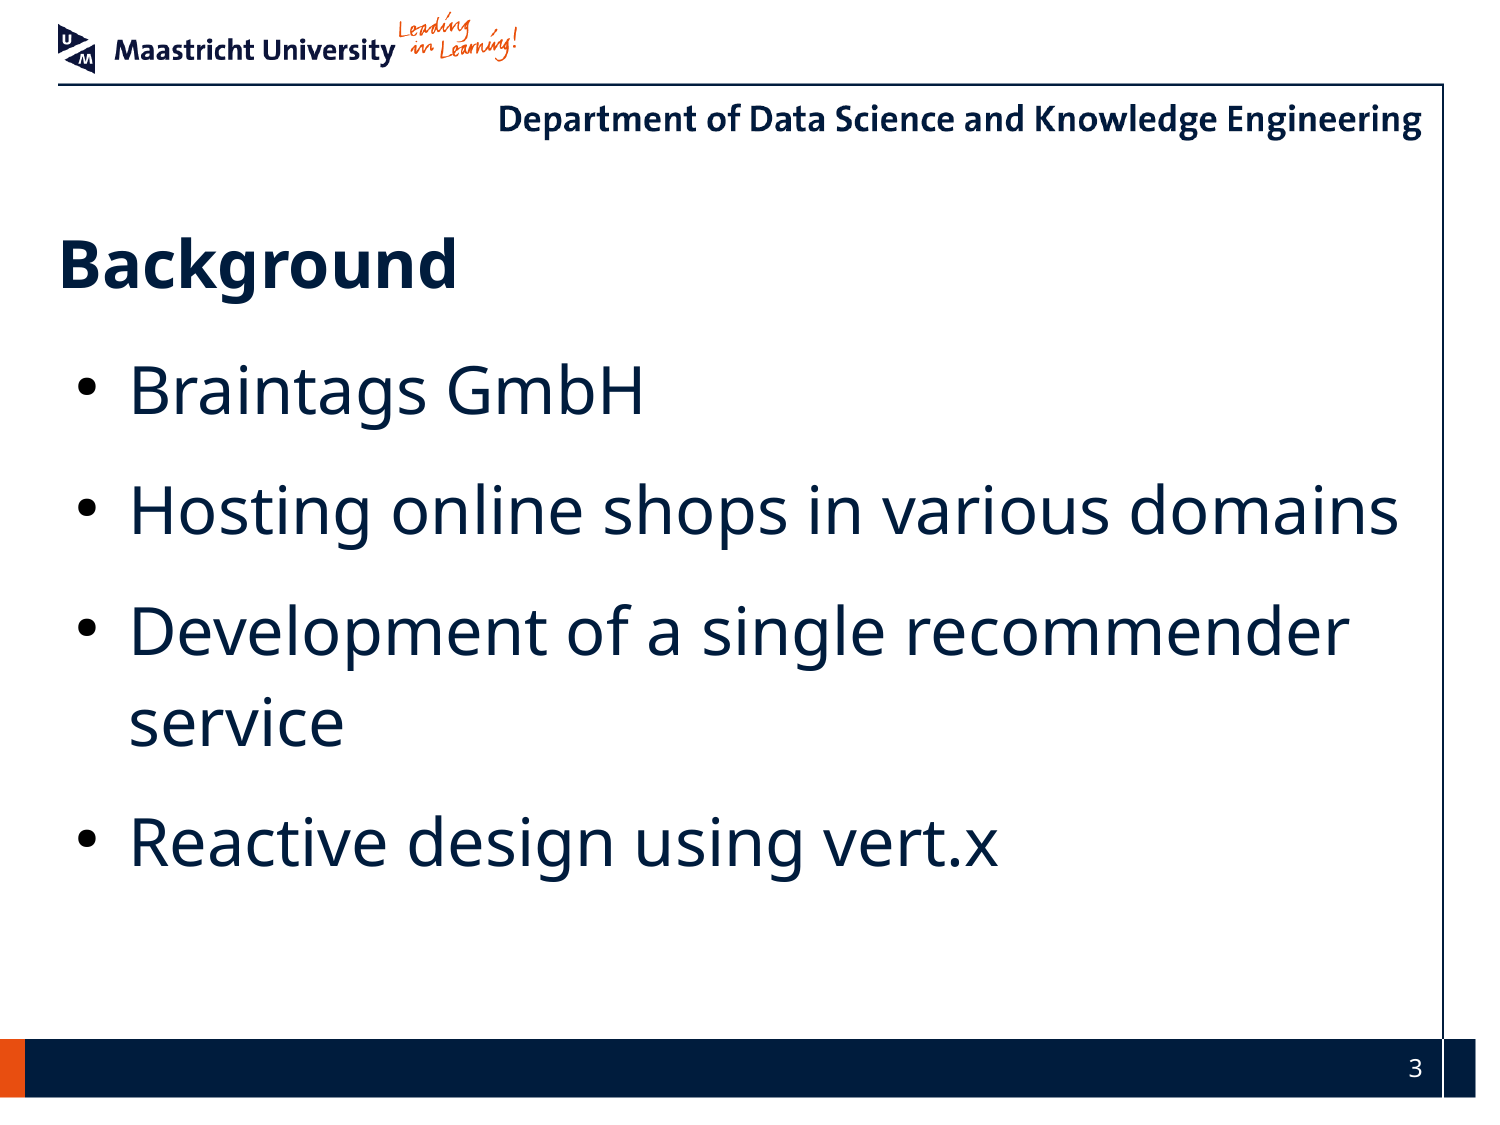

# Background
Braintags GmbH
Hosting online shops in various domains
Development of a single recommender service
Reactive design using vert.x